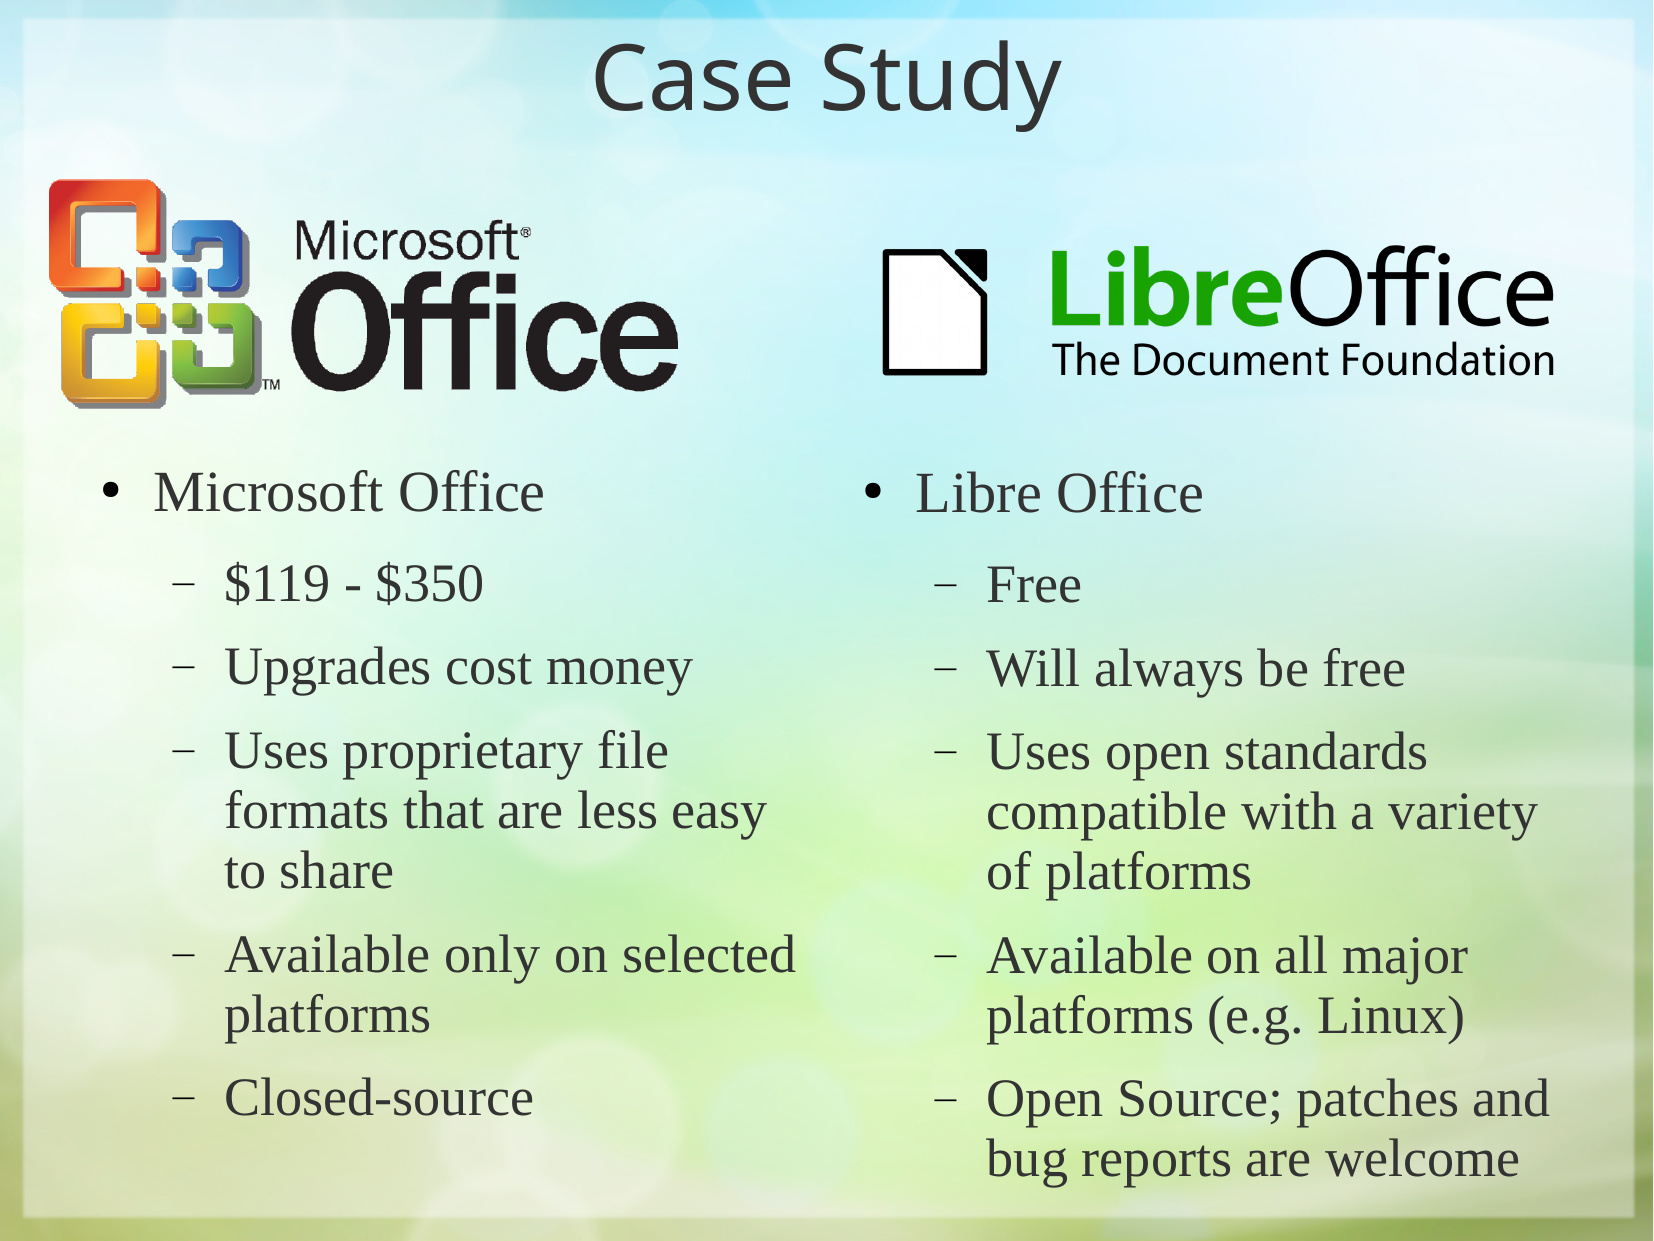

# Case Study
Microsoft Office
$119 - $350
Upgrades cost money
Uses proprietary file formats that are less easy to share
Available only on selected platforms
Closed-source
Libre Office
Free
Will always be free
Uses open standards compatible with a variety of platforms
Available on all major platforms (e.g. Linux)
Open Source; patches and bug reports are welcome